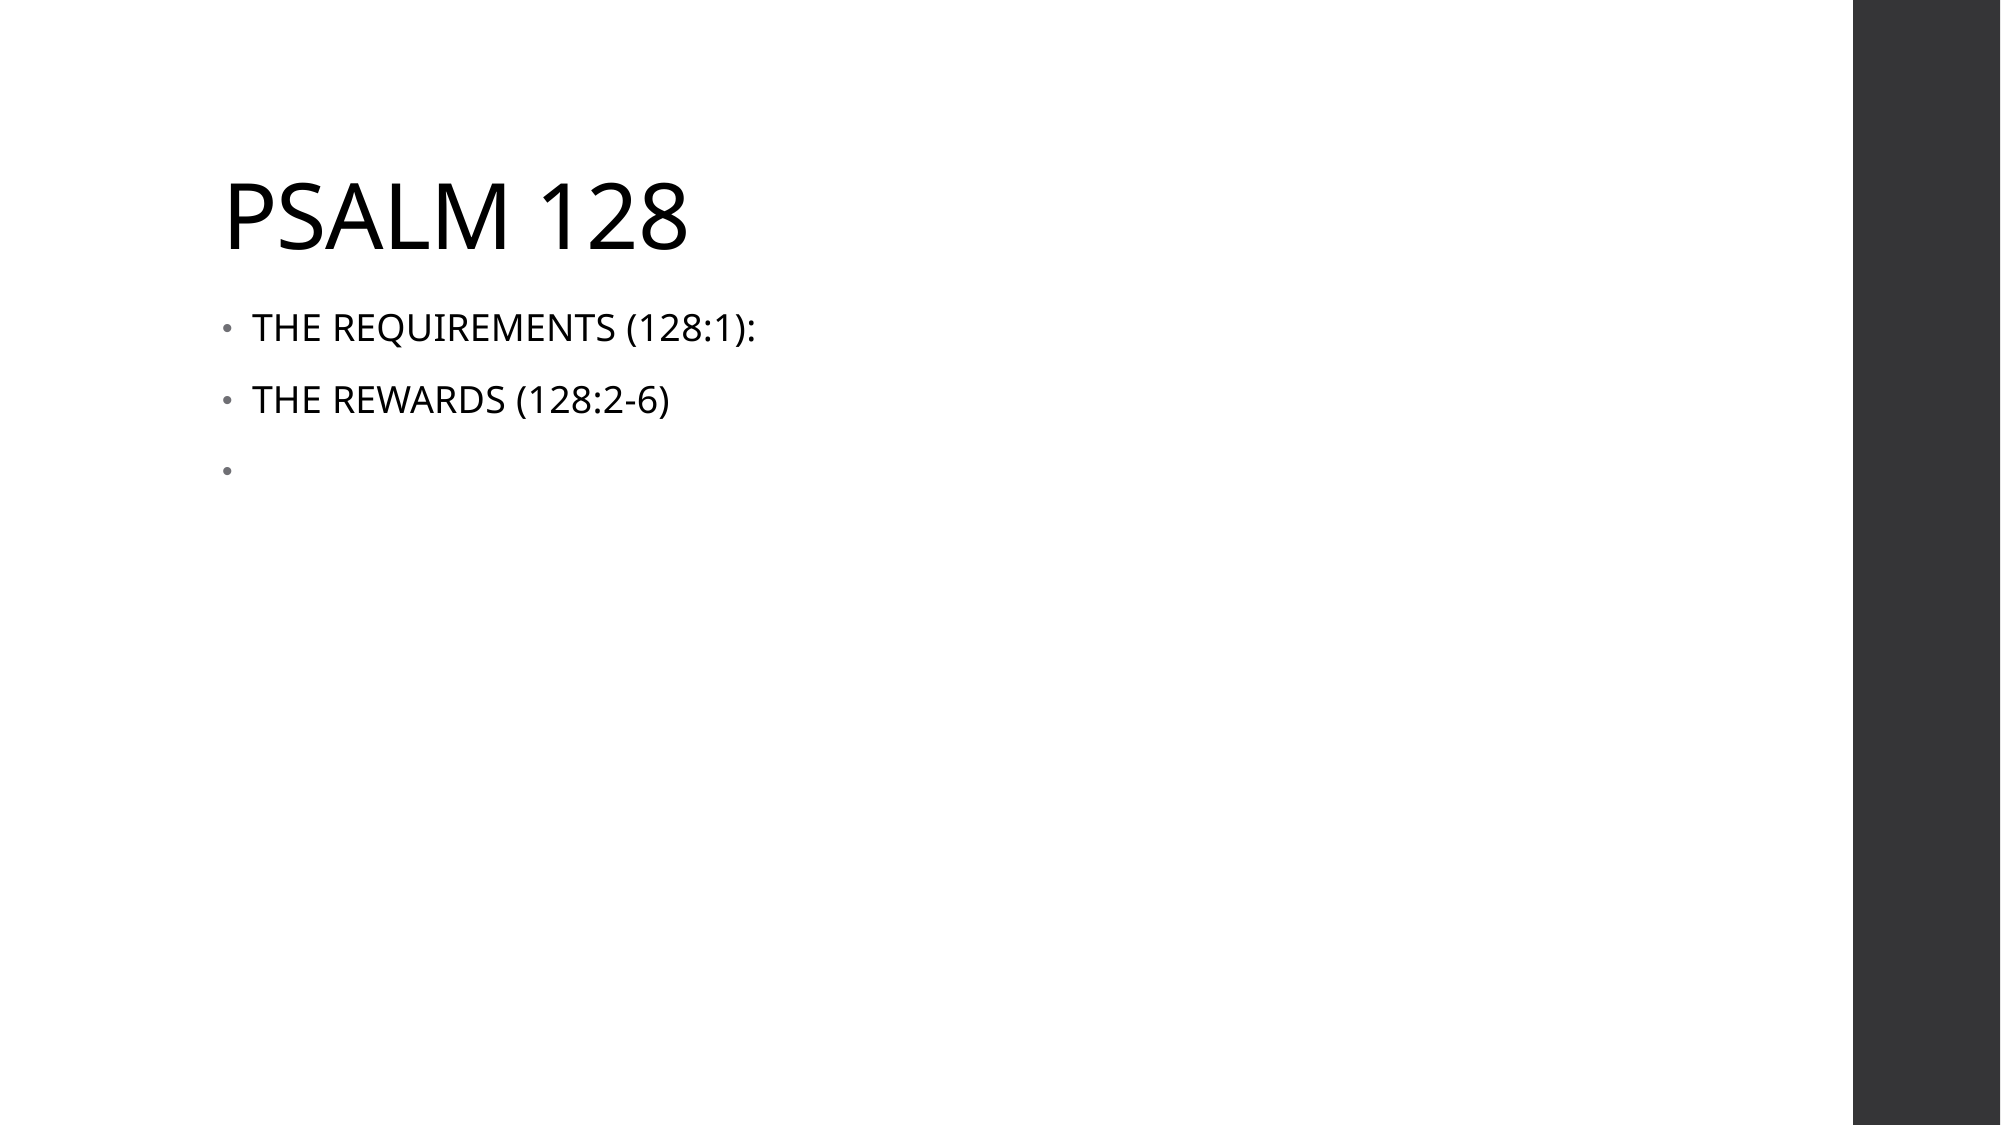

# PSALM 128
THE REQUIREMENTS (128:1):
THE REWARDS (128:2-6)